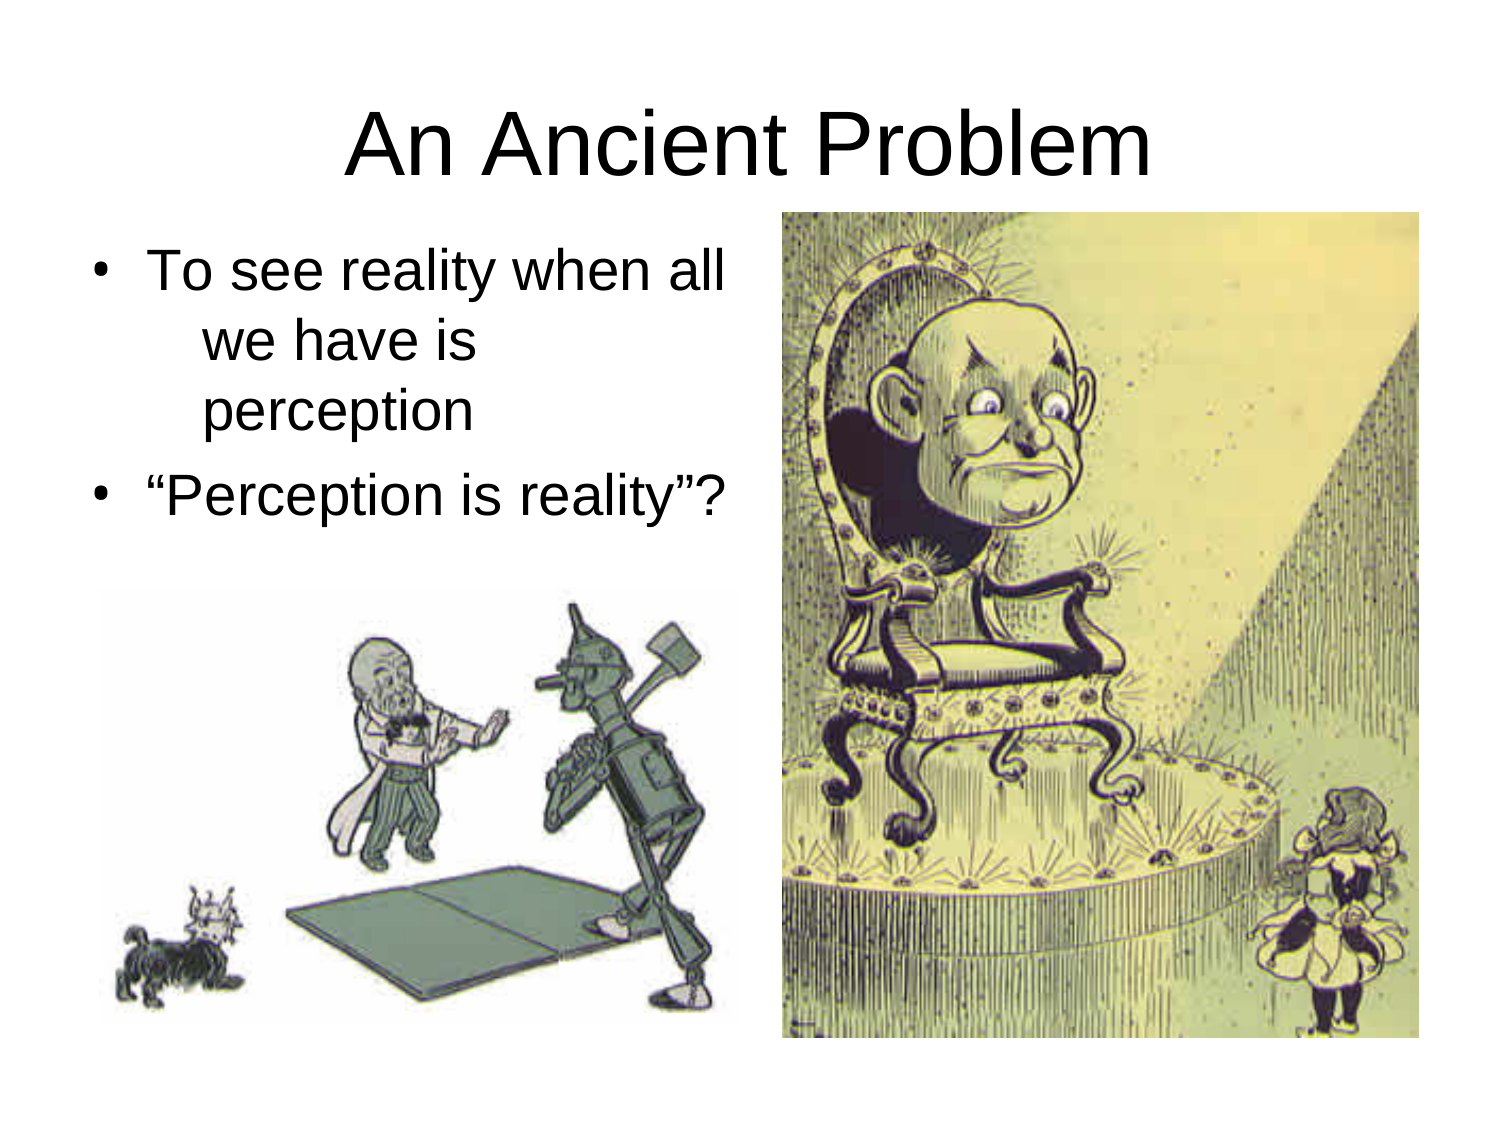

# An Ancient Problem
To see reality when all we have is perception
“Perception is reality”?